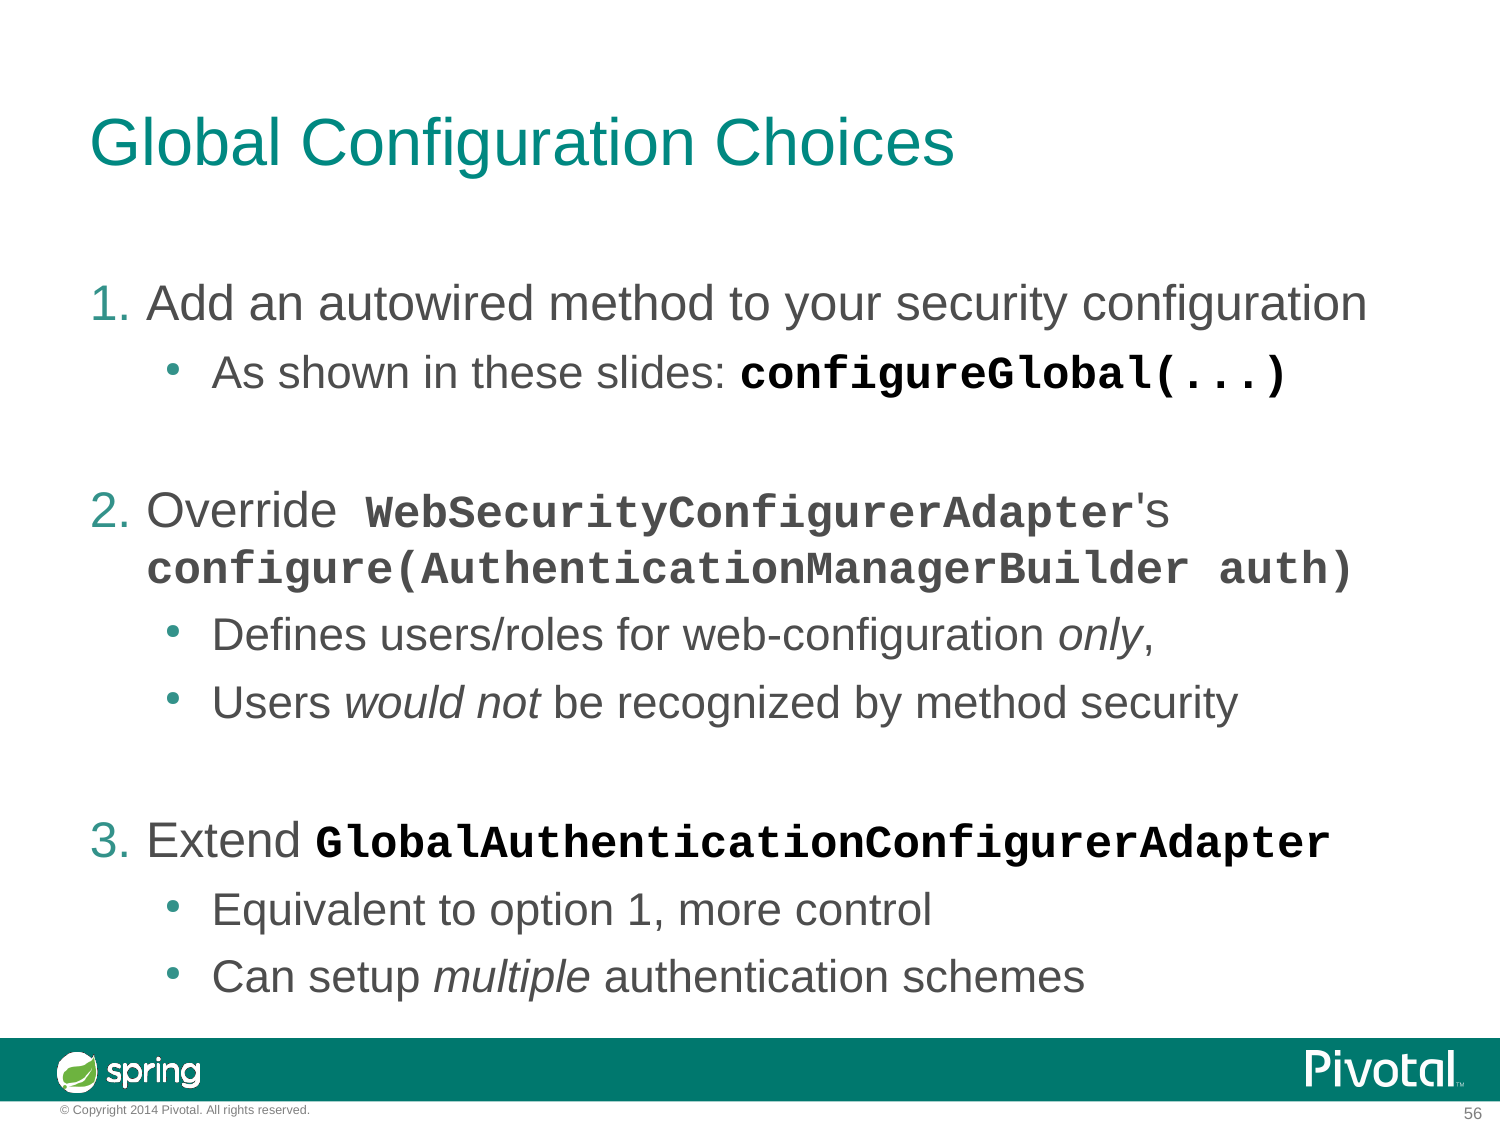

# Global Configuration Choices
Add an autowired method to your security configuration
As shown in these slides: configureGlobal(...)
Override WebSecurityConfigurerAdapter's configure(AuthenticationManagerBuilder auth)
Defines users/roles for web-configuration only,
Users would not be recognized by method security
Extend GlobalAuthenticationConfigurerAdapter
Equivalent to option 1, more control
Can setup multiple authentication schemes